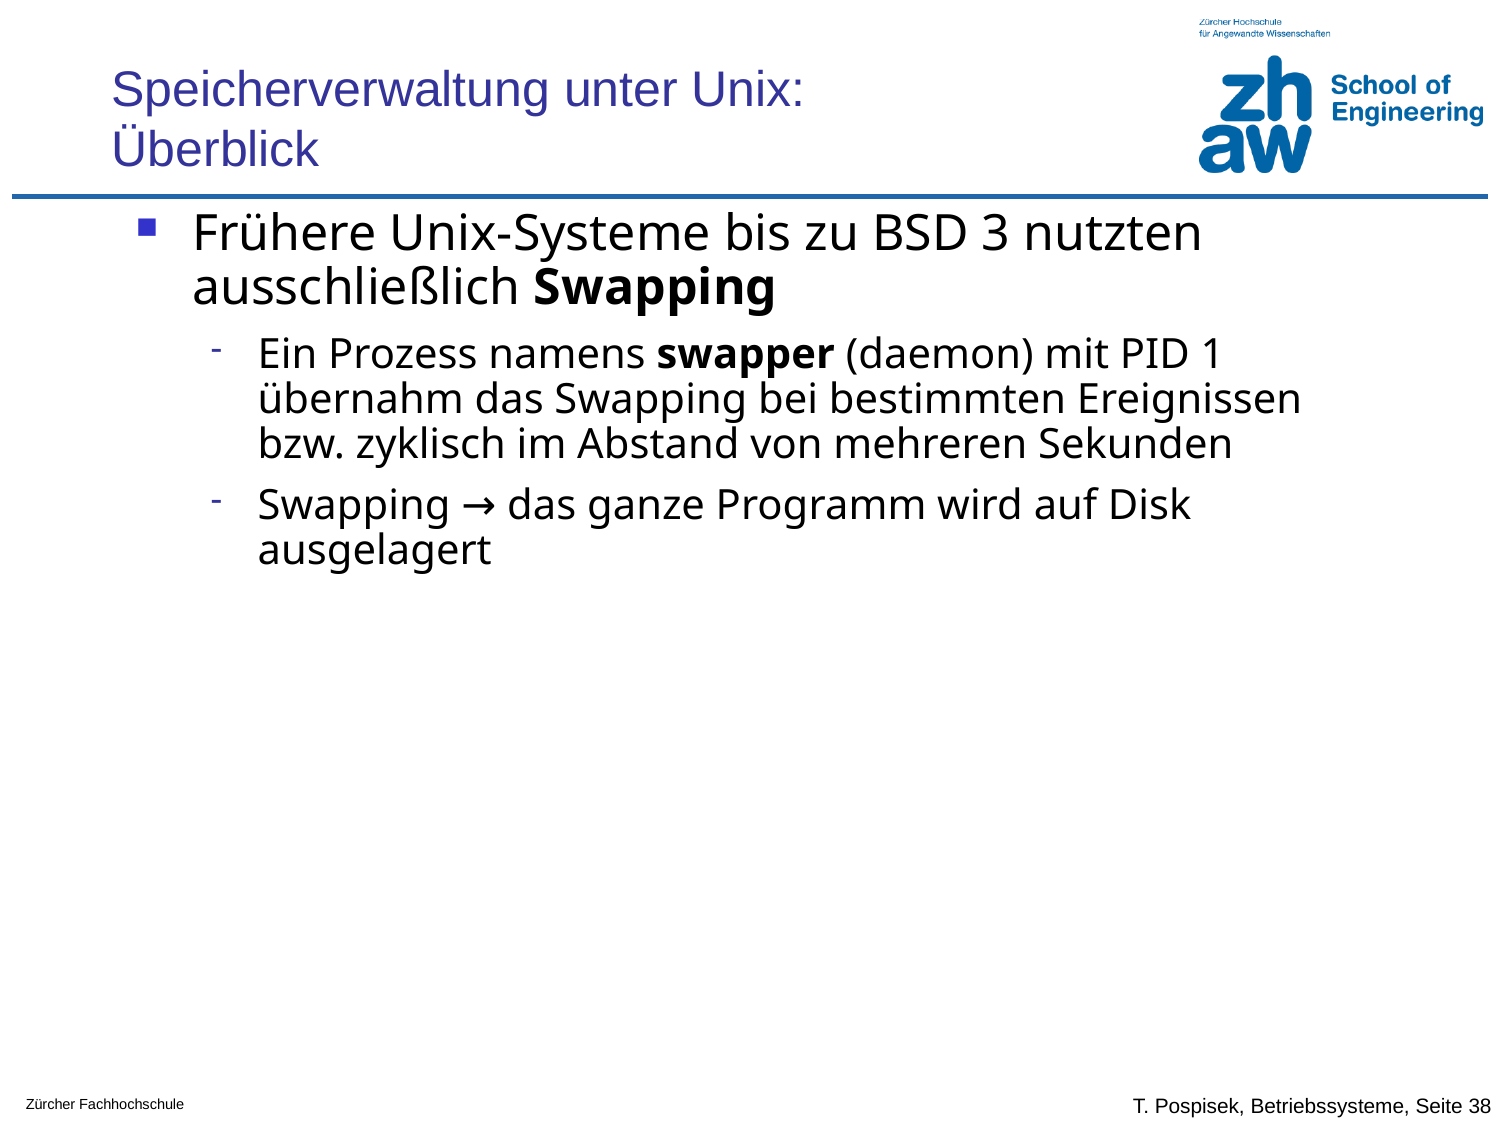

# Speicherverwaltung unter Unix: Überblick
Frühere Unix-Systeme bis zu BSD 3 nutzten ausschließlich Swapping
Ein Prozess namens swapper (daemon) mit PID 1 übernahm das Swapping bei bestimmten Ereignissen bzw. zyklisch im Abstand von mehreren Sekunden
Swapping → das ganze Programm wird auf Disk ausgelagert